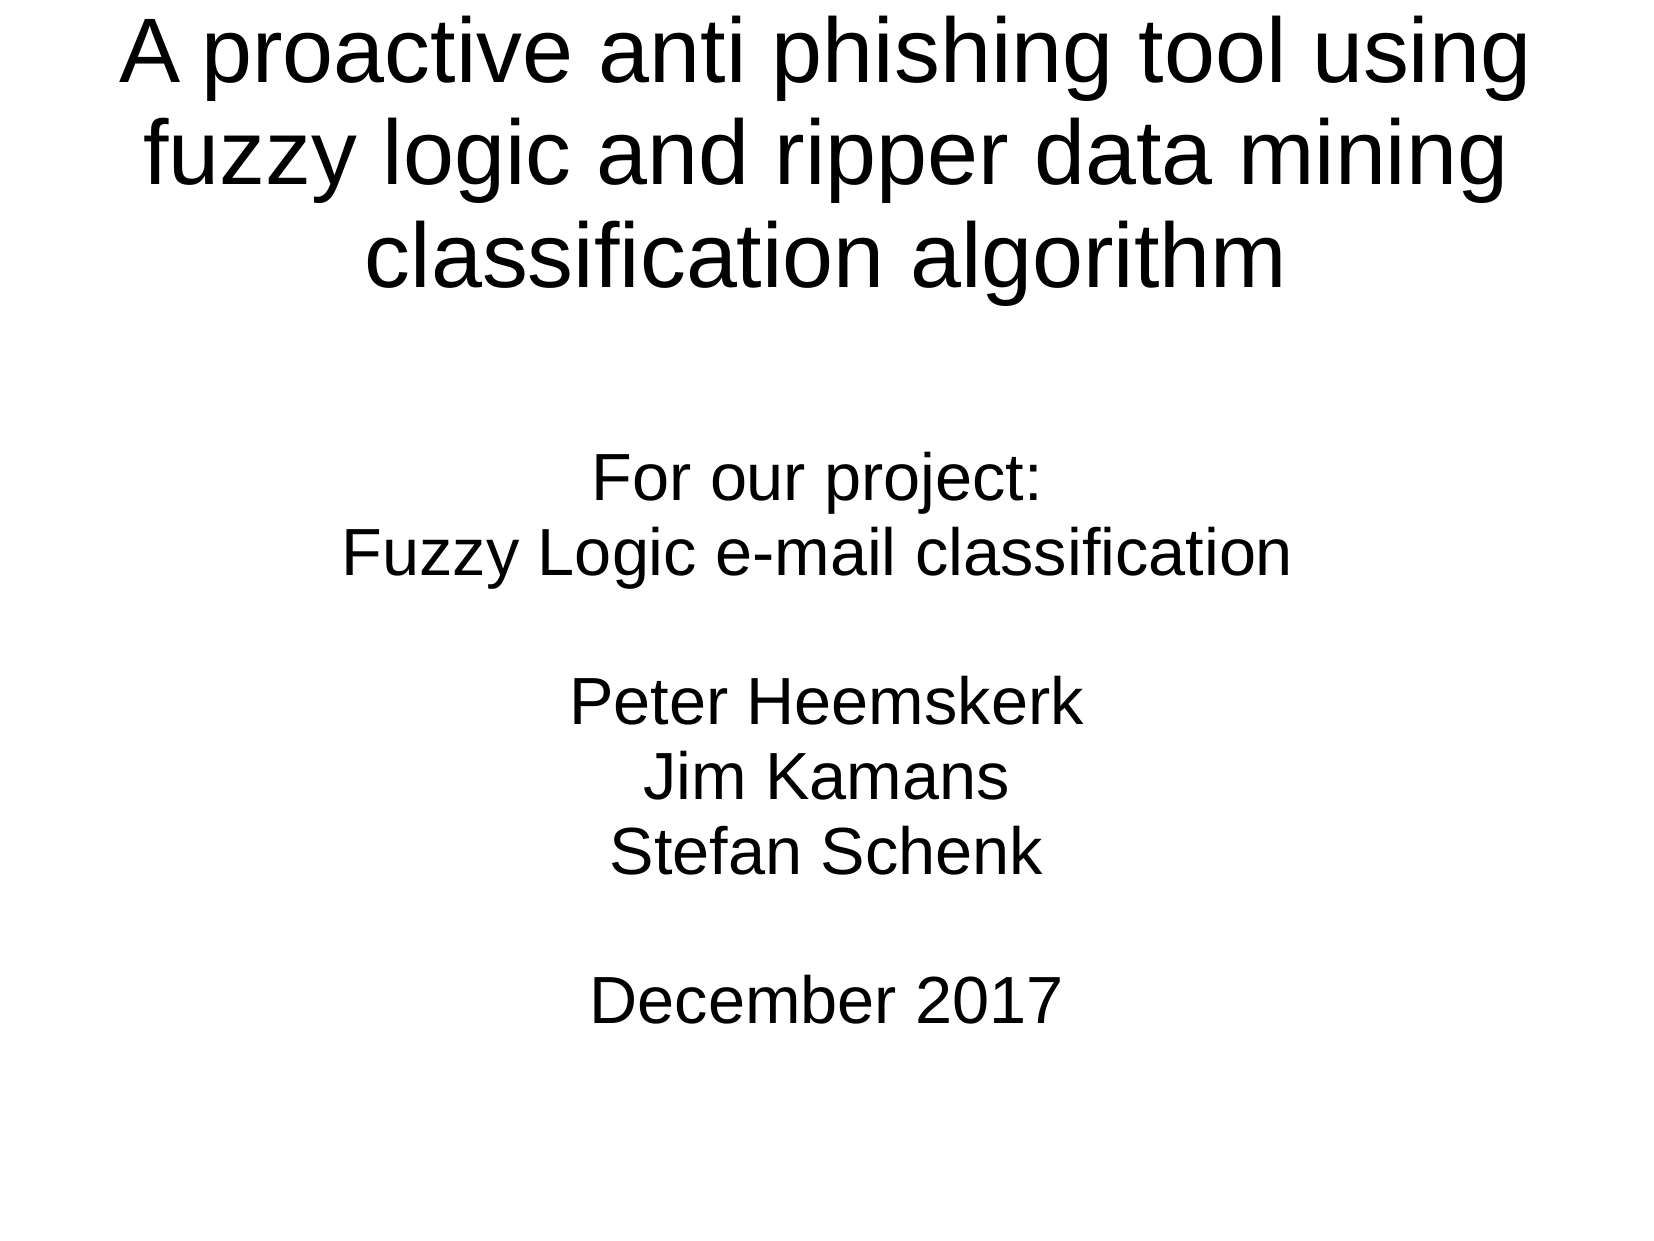

# A proactive anti phishing tool using fuzzy logic and ripper data mining classification algorithm
For our project:
Fuzzy Logic e-mail classification
Peter Heemskerk
Jim Kamans
Stefan Schenk
December 2017